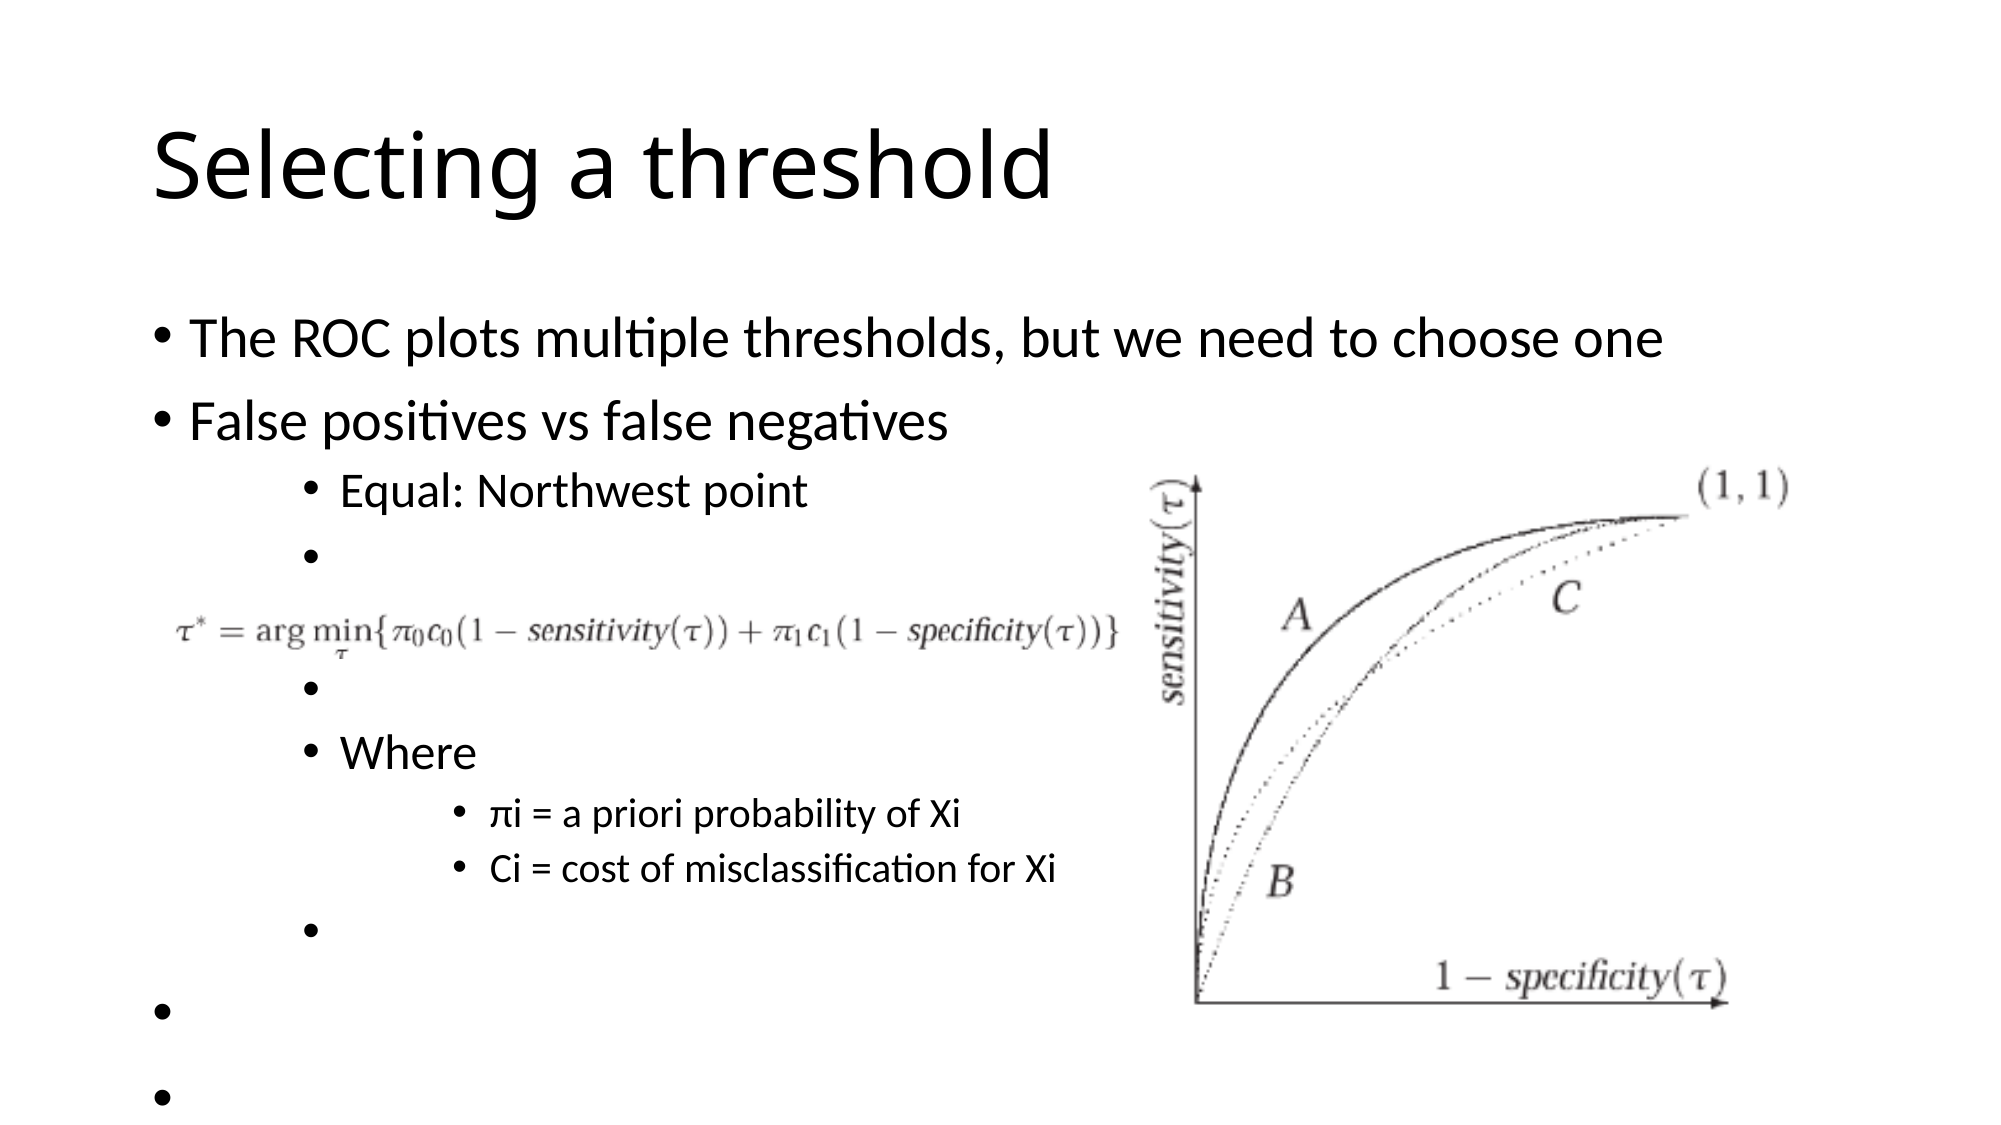

# Selecting a threshold
The ROC plots multiple thresholds, but we need to choose one
False positives vs false negatives
Equal: Northwest point
Where
πi = a priori probability of Xi
Ci = cost of misclassification for Xi